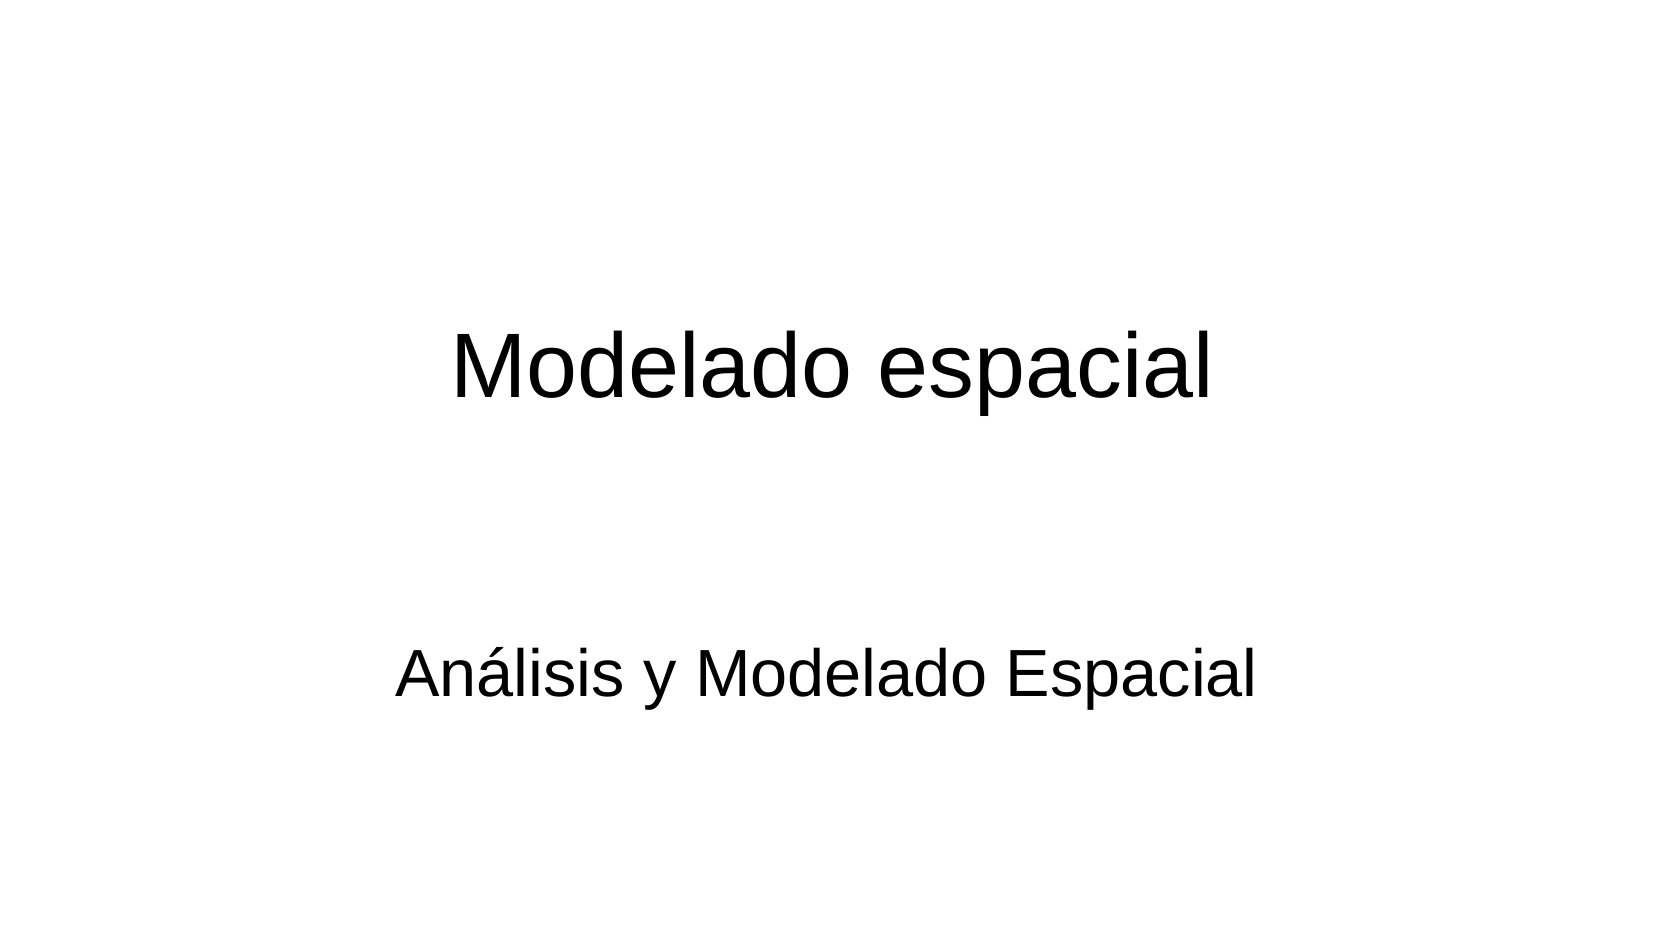

# Modelado espacial
Análisis y Modelado Espacial